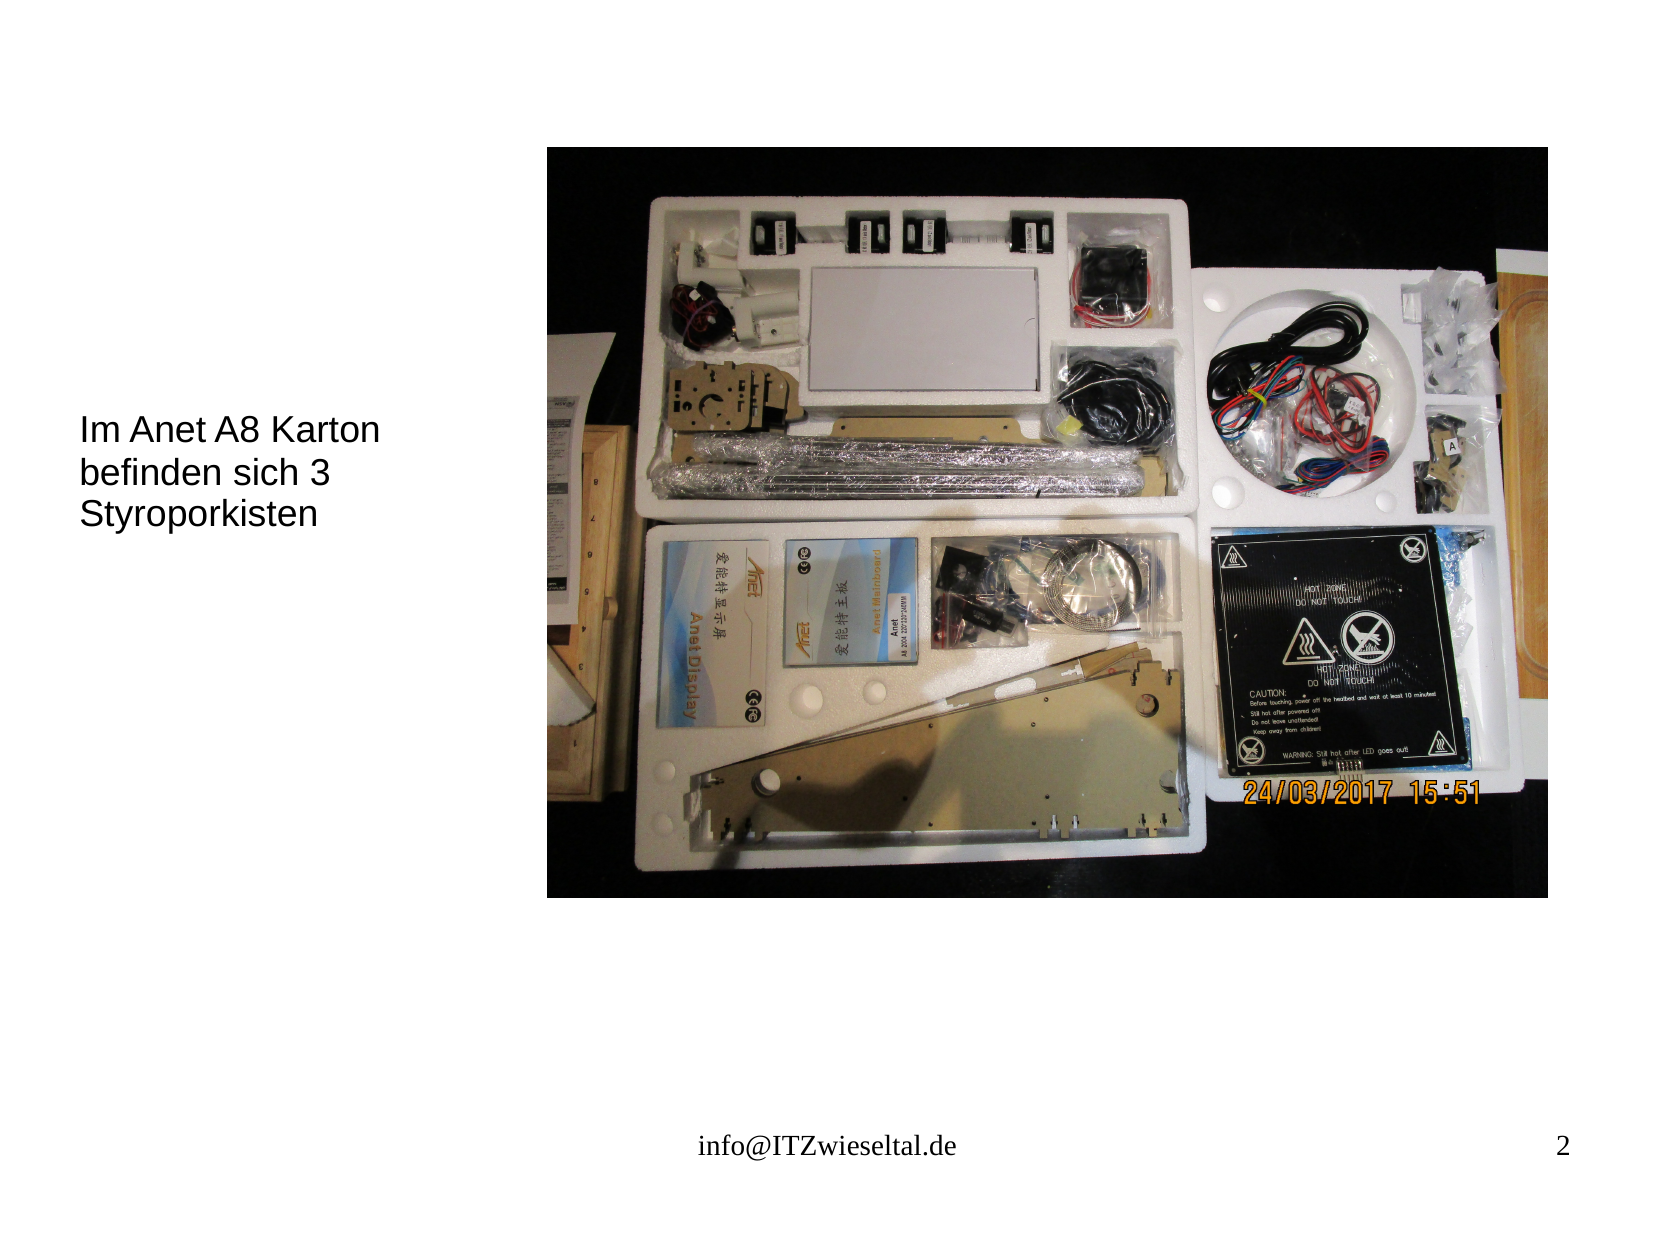

Im Anet A8 Karton befinden sich 3 Styroporkisten
info@ITZwieseltal.de
2